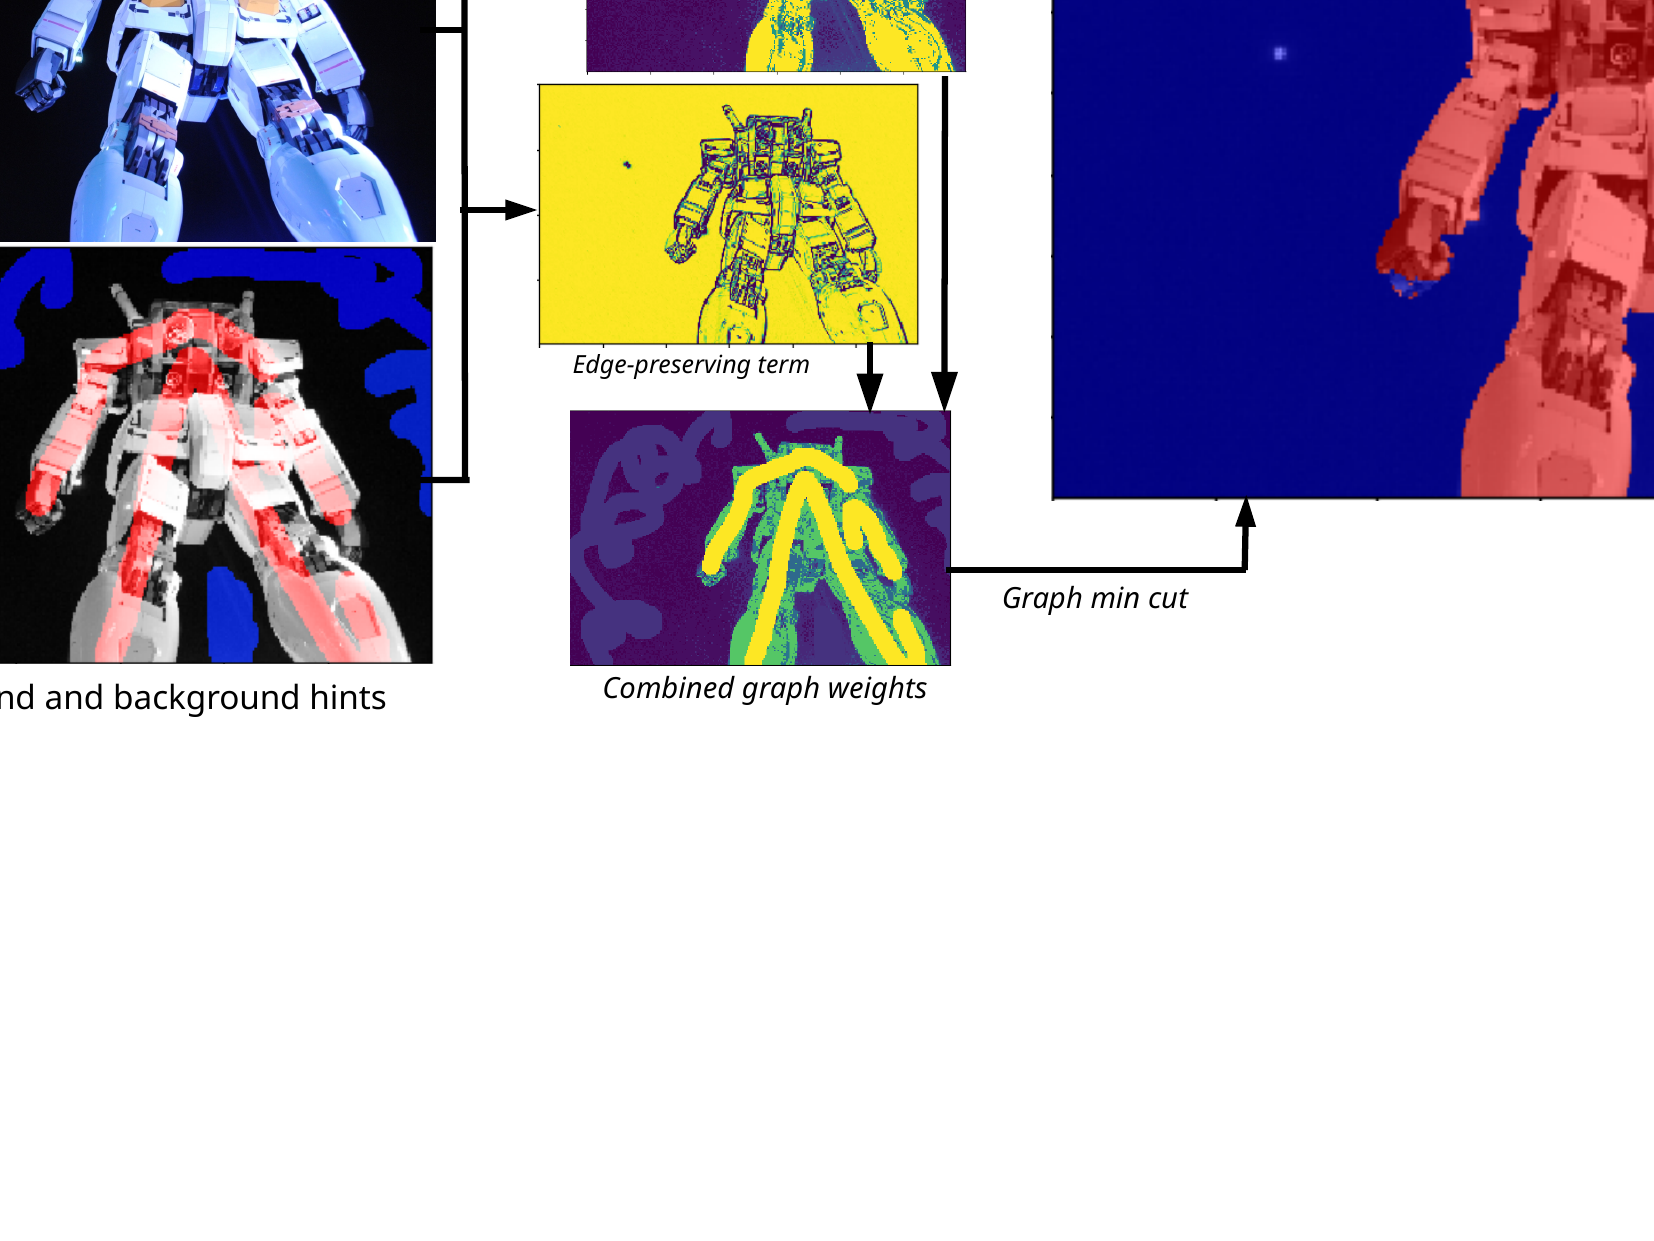

Foreground and background color distribution term
Input Image
Input Image
Foreground segmentation mask
Edge-preserving term
Graph min cut
Combined graph weights
Foreground and background hints